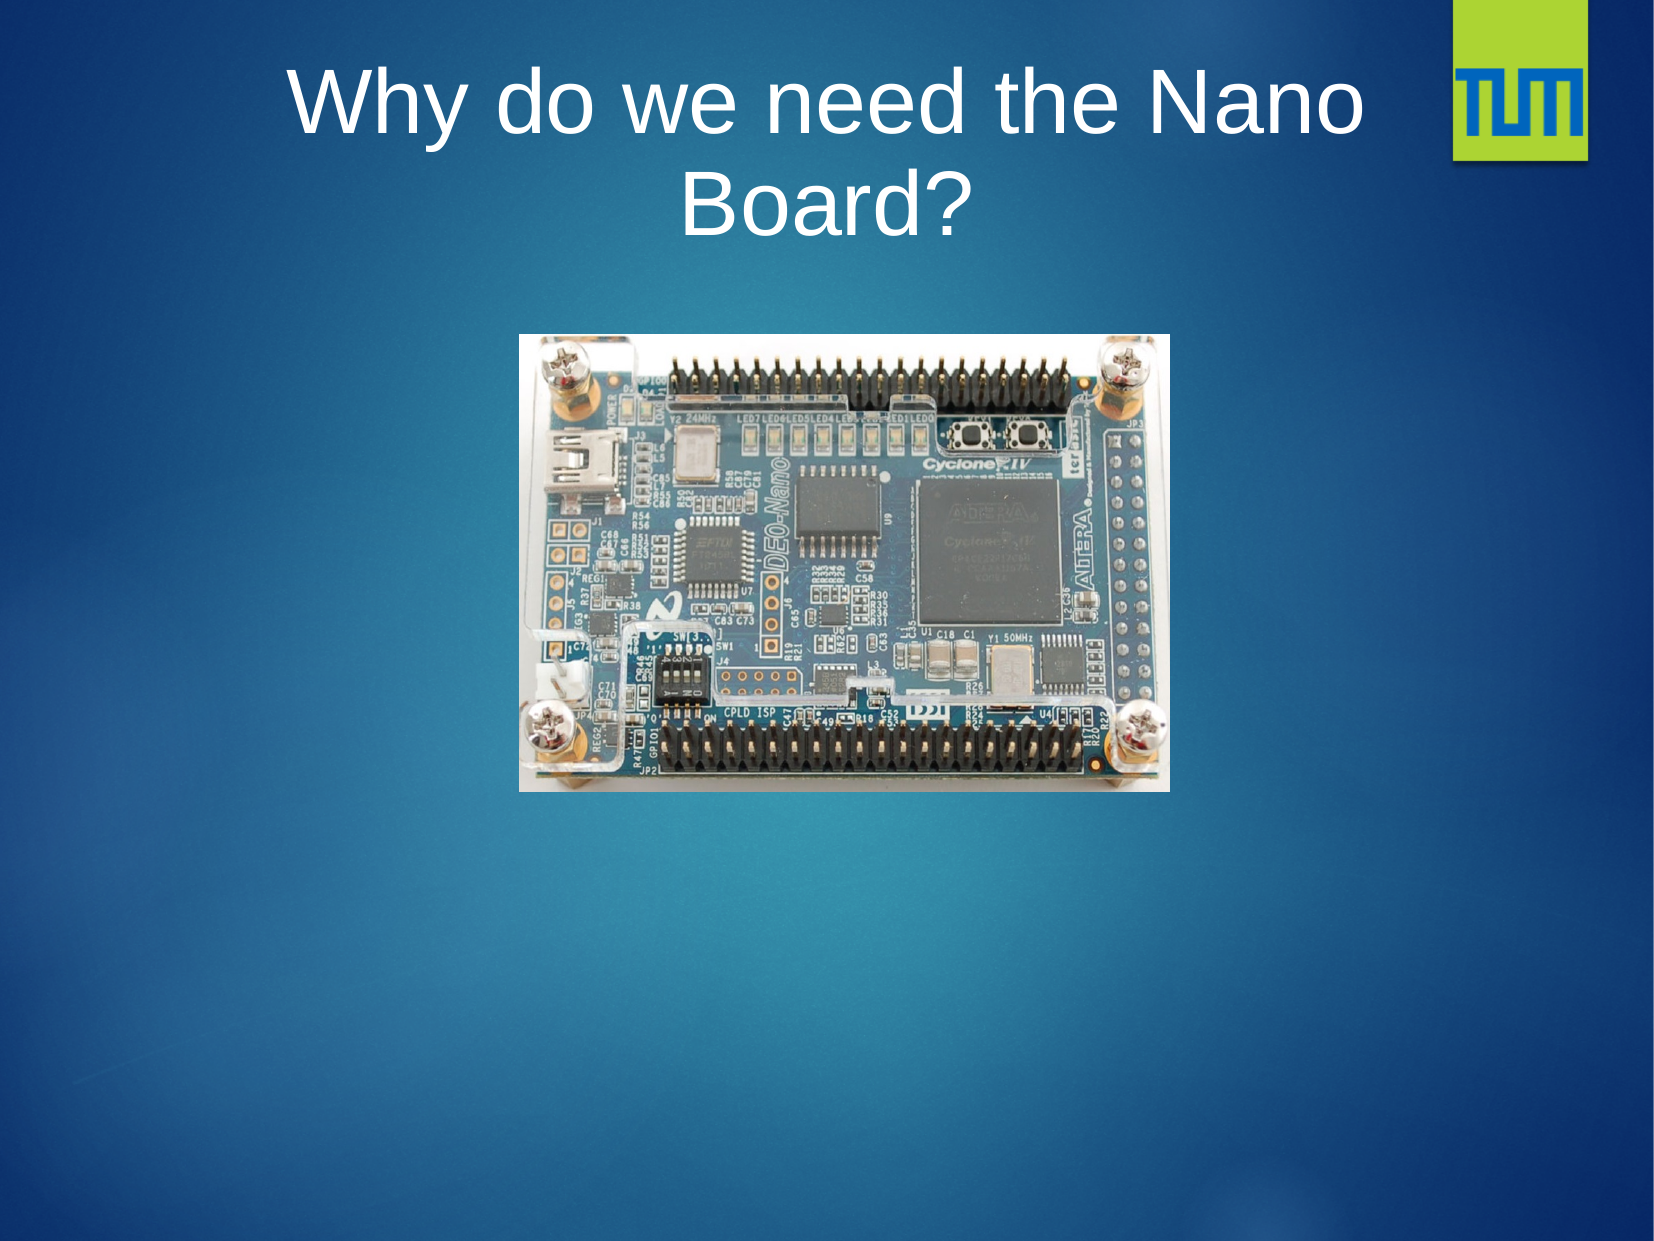

# Why do we need the Nano Board?